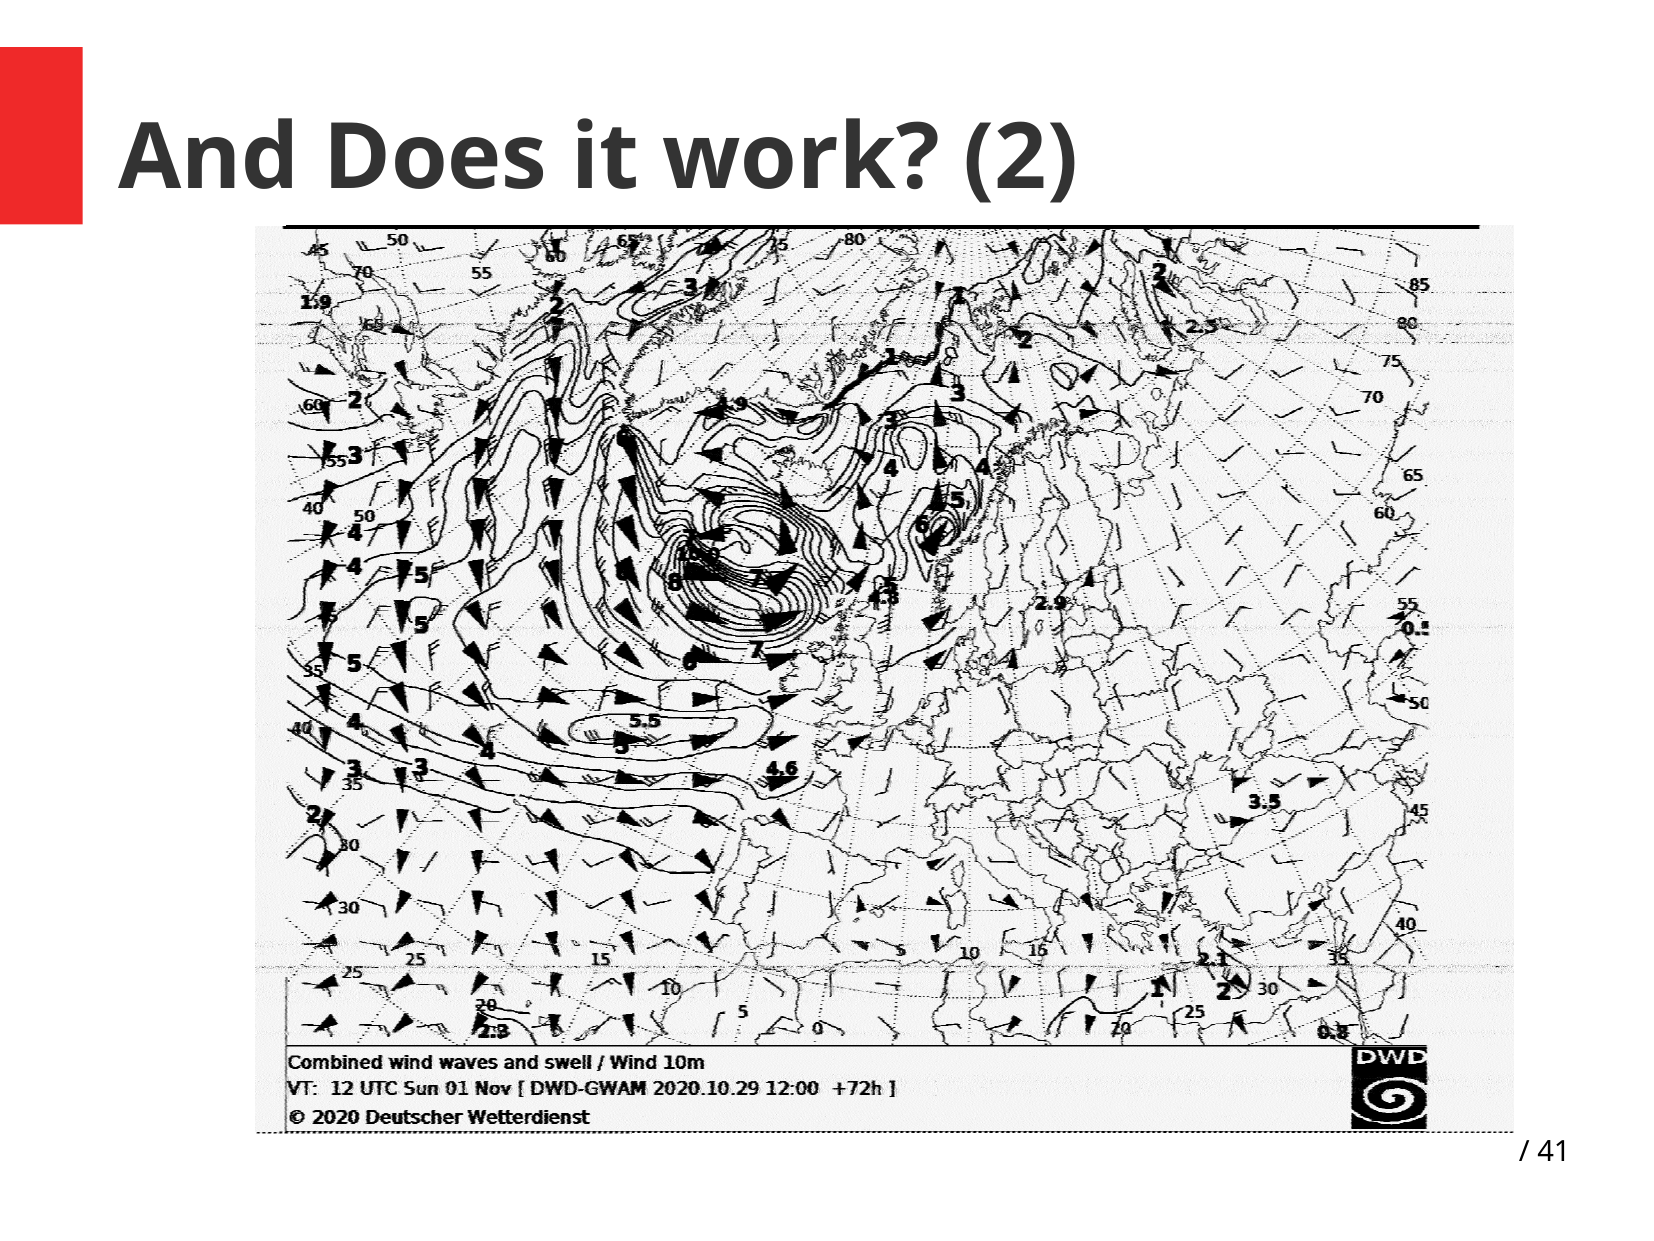

# And Does it work? (2)
30